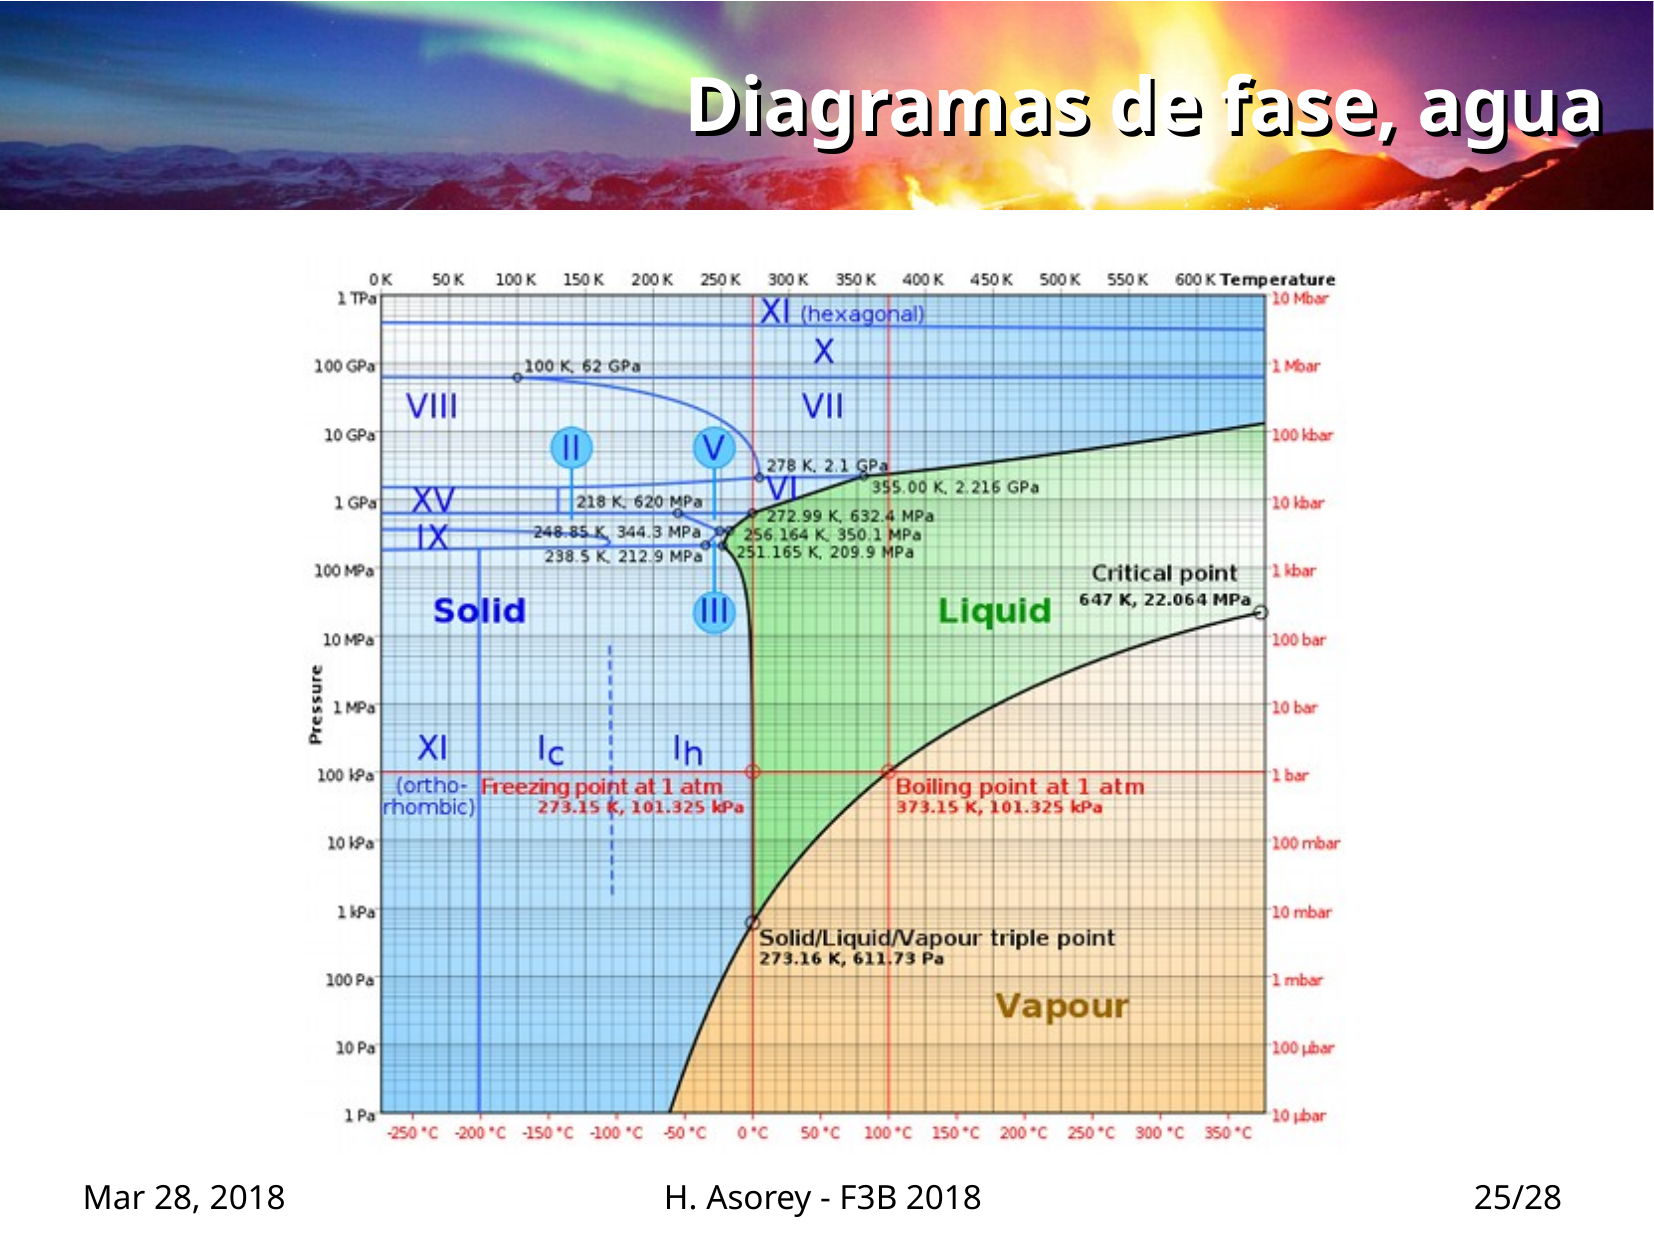

# Diagramas de fase, agua
Mar 28, 2018
H. Asorey - F3B 2018
25